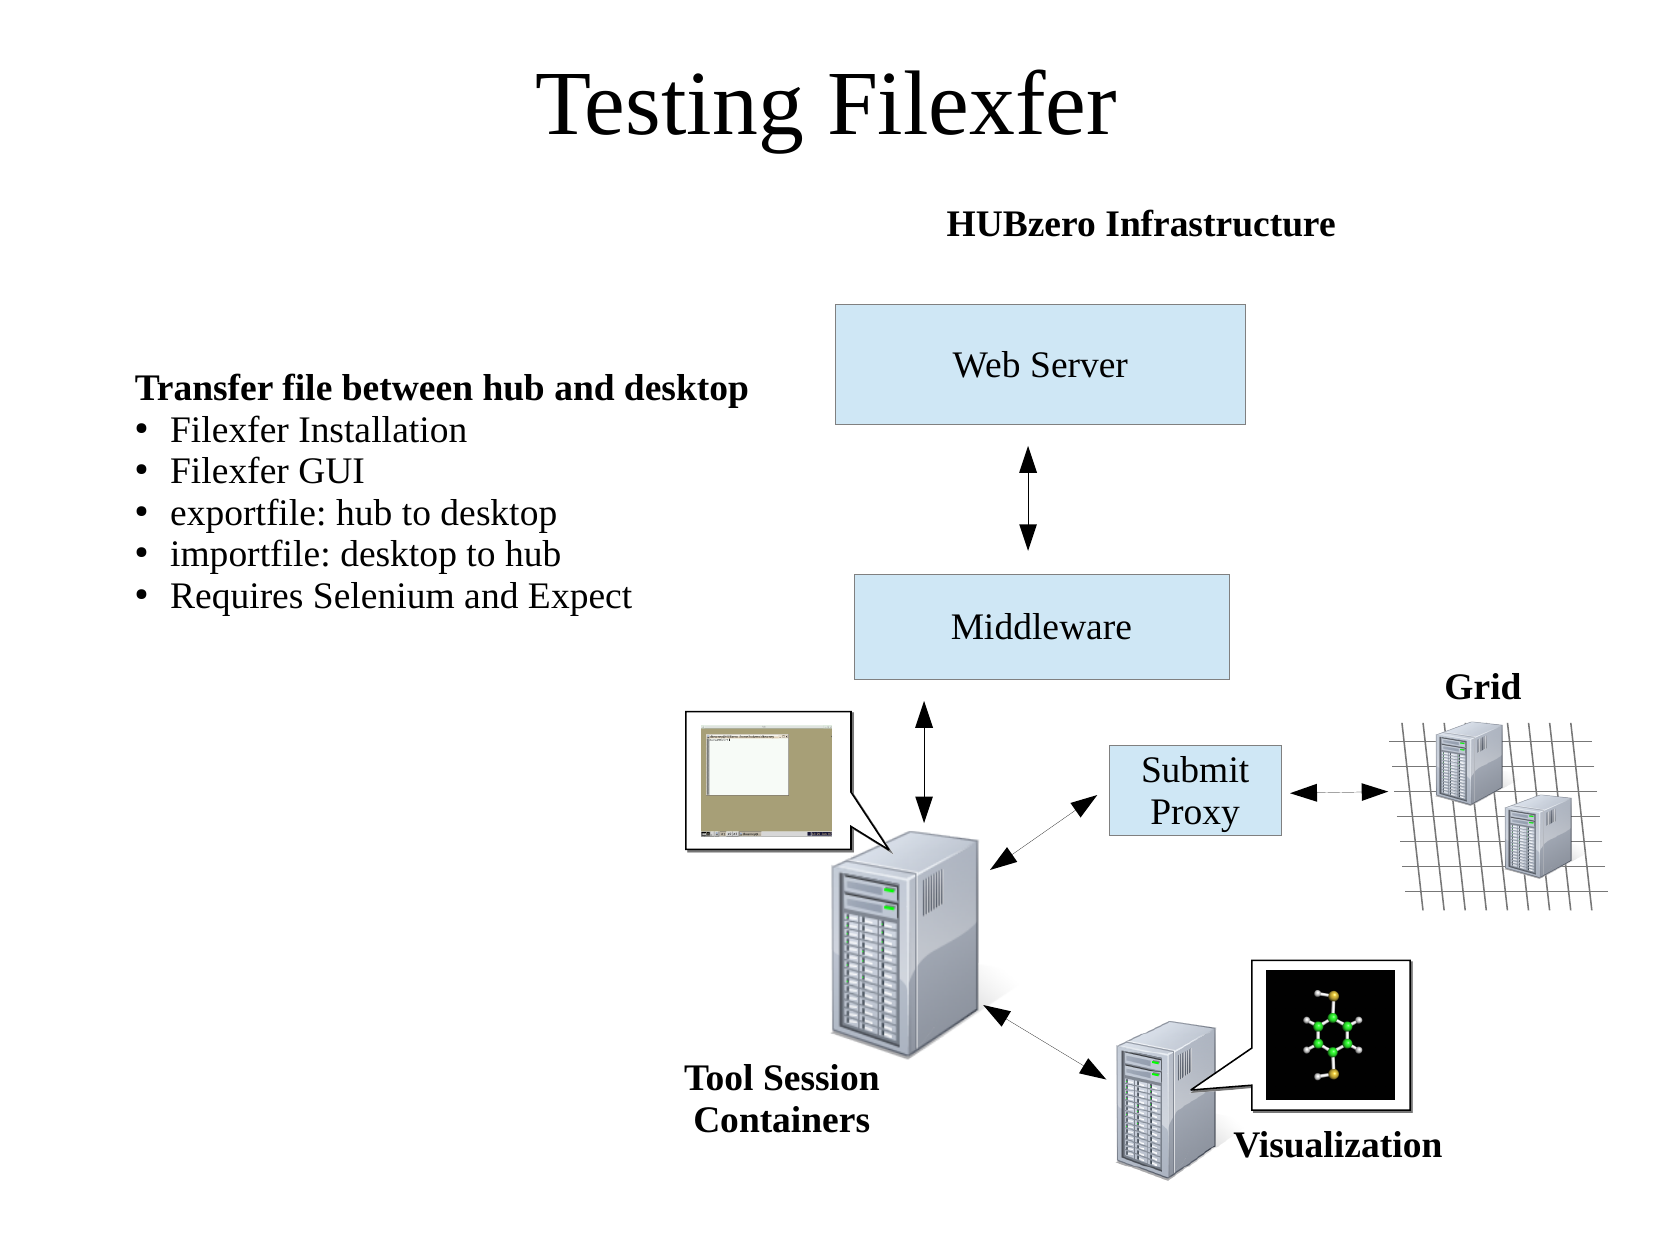

# Testing Filexfer
HUBzero Infrastructure
Web Server
Transfer file between hub and desktop
Filexfer Installation
Filexfer GUI
exportfile: hub to desktop
importfile: desktop to hub
Requires Selenium and Expect
Middleware
Grid
Submit
Proxy
Tool Session
Containers
Visualization